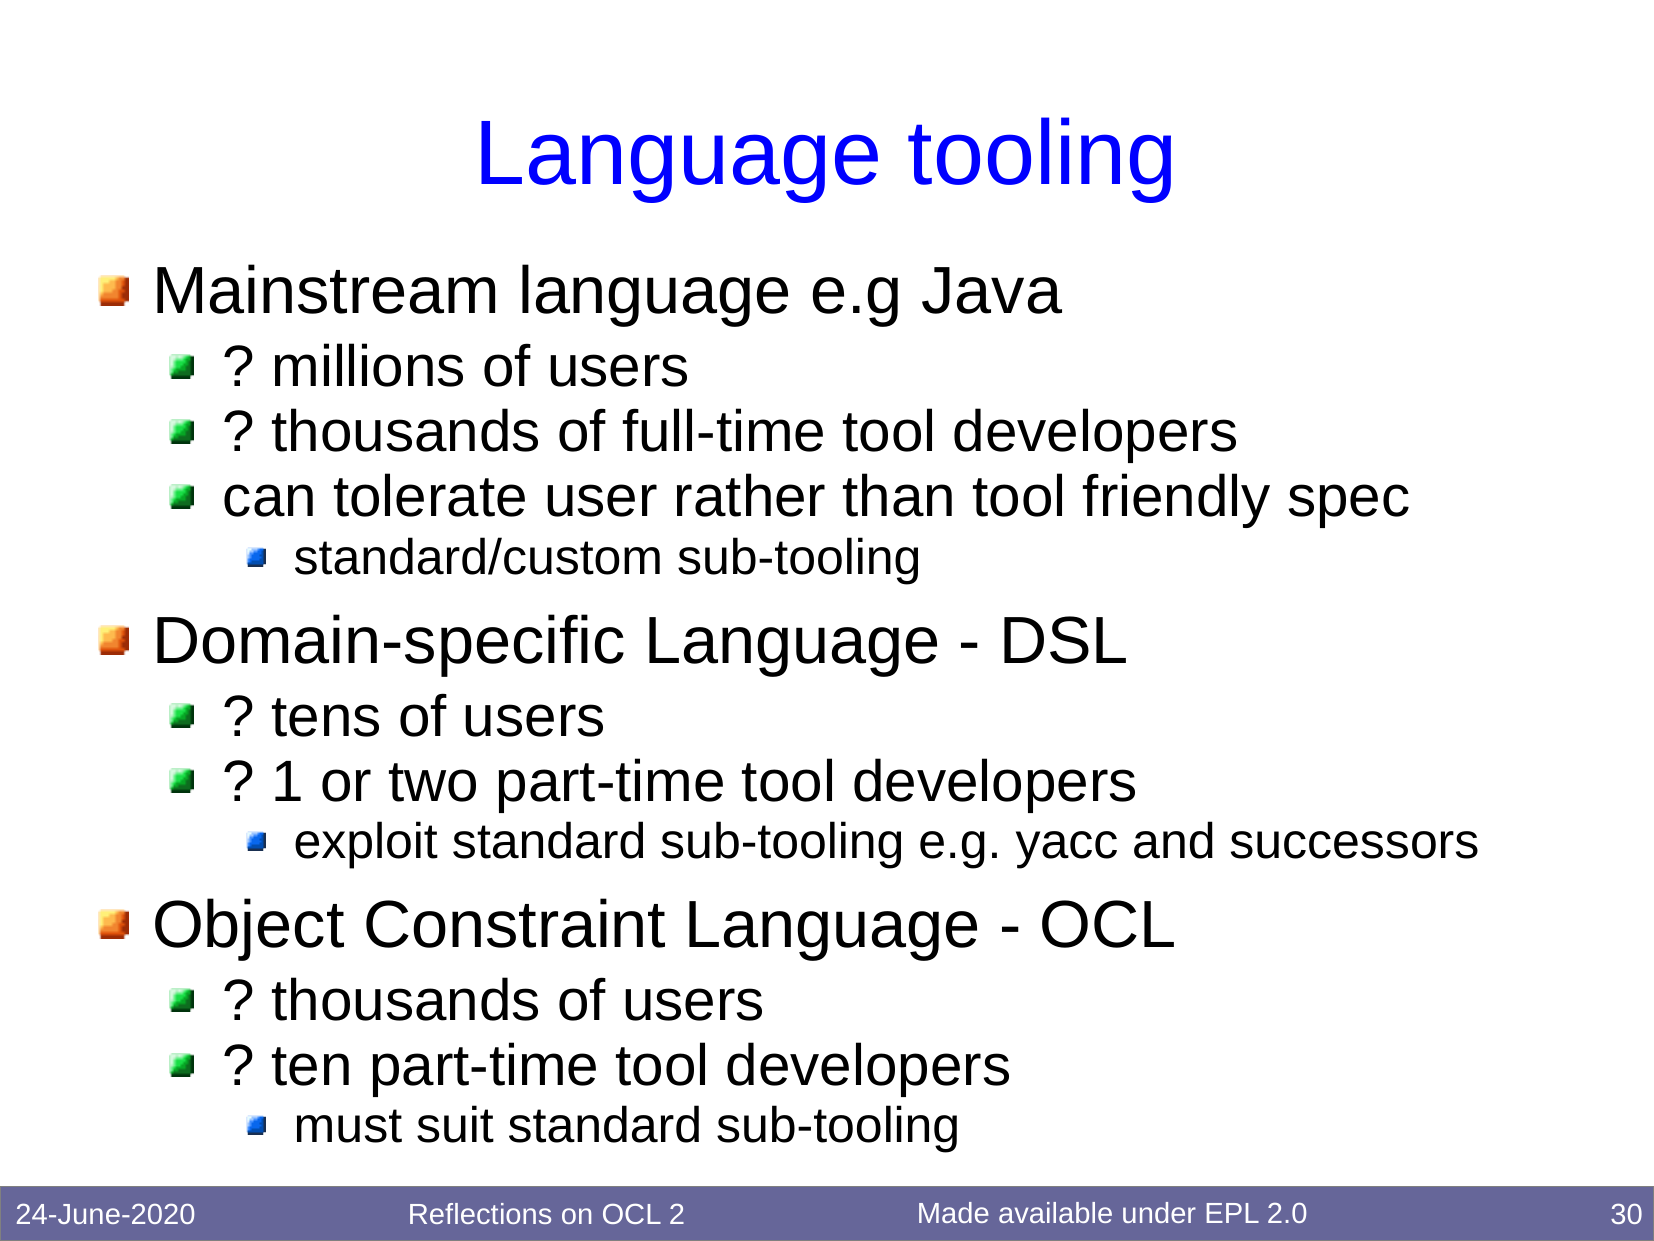

# Language tooling
Mainstream language e.g Java
? millions of users
? thousands of full-time tool developers
can tolerate user rather than tool friendly spec
standard/custom sub-tooling
Domain-specific Language - DSL
? tens of users
? 1 or two part-time tool developers
exploit standard sub-tooling e.g. yacc and successors
Object Constraint Language - OCL
? thousands of users
? ten part-time tool developers
must suit standard sub-tooling
24-June-2020
Reflections on OCL 2
30